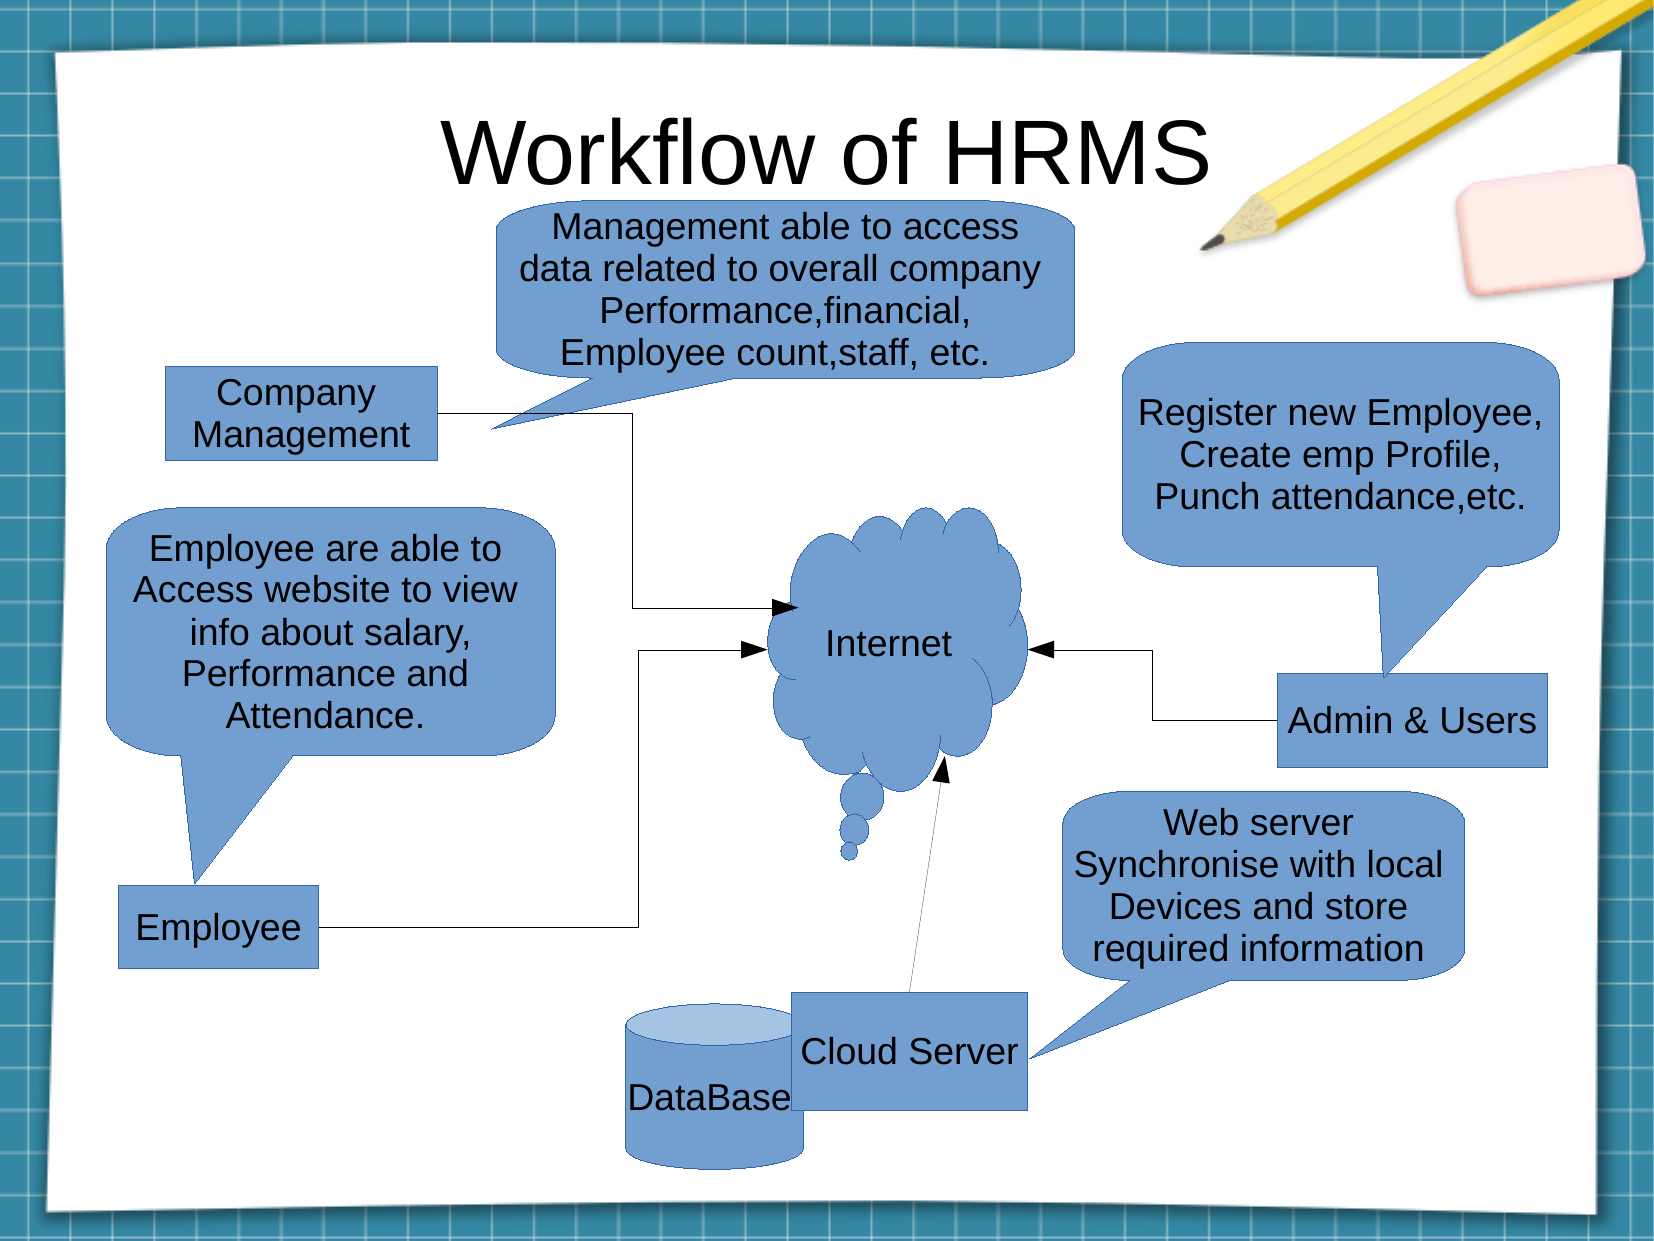

# Workflow of HRMS
Management able to access
data related to overall company
Performance,financial,
Employee count,staff, etc.
Register new Employee,
Create emp Profile,
Punch attendance,etc.
Company
Management
Employee are able to
Access website to view
info about salary,
Performance and
Attendance.
Internet
Admin & Users
Web server
Synchronise with local
Devices and store
required information
Employee
Cloud Server
DataBase